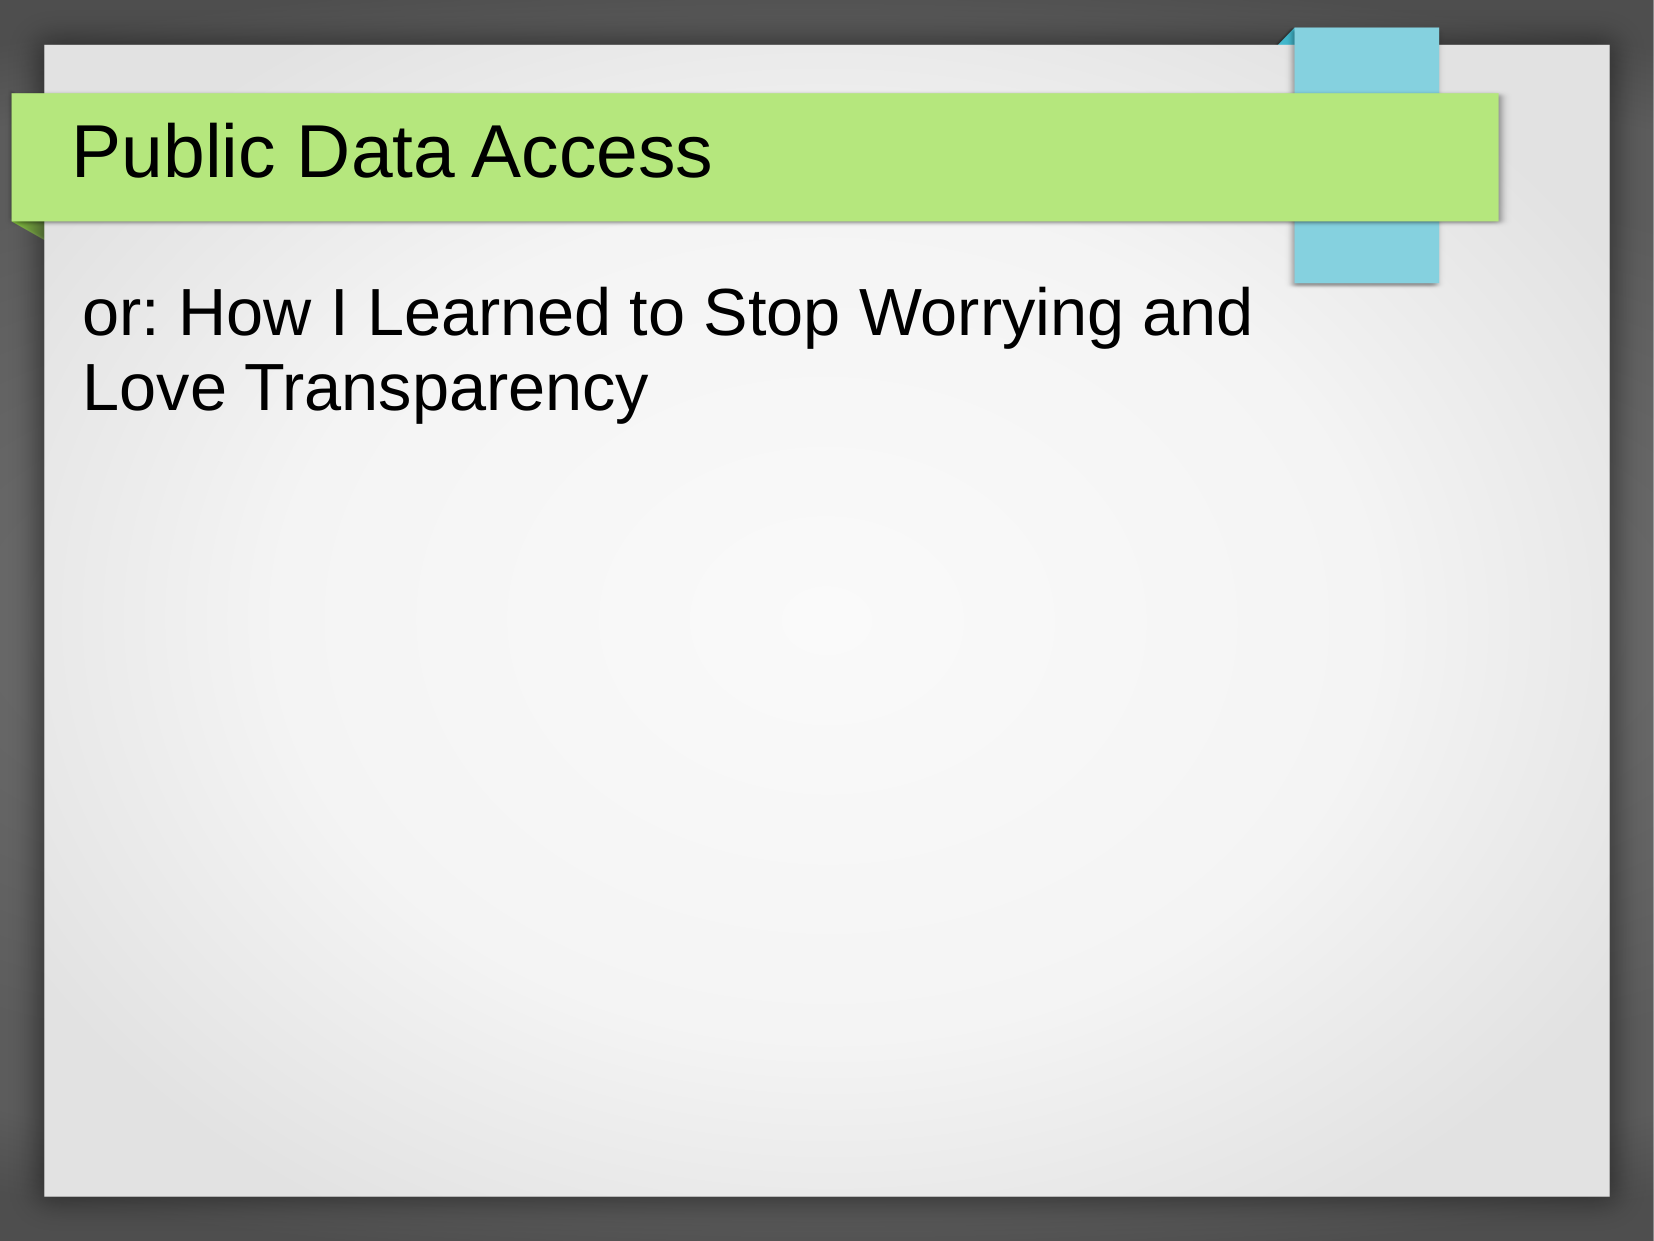

# Public Data Access
or: How I Learned to Stop Worrying and Love Transparency